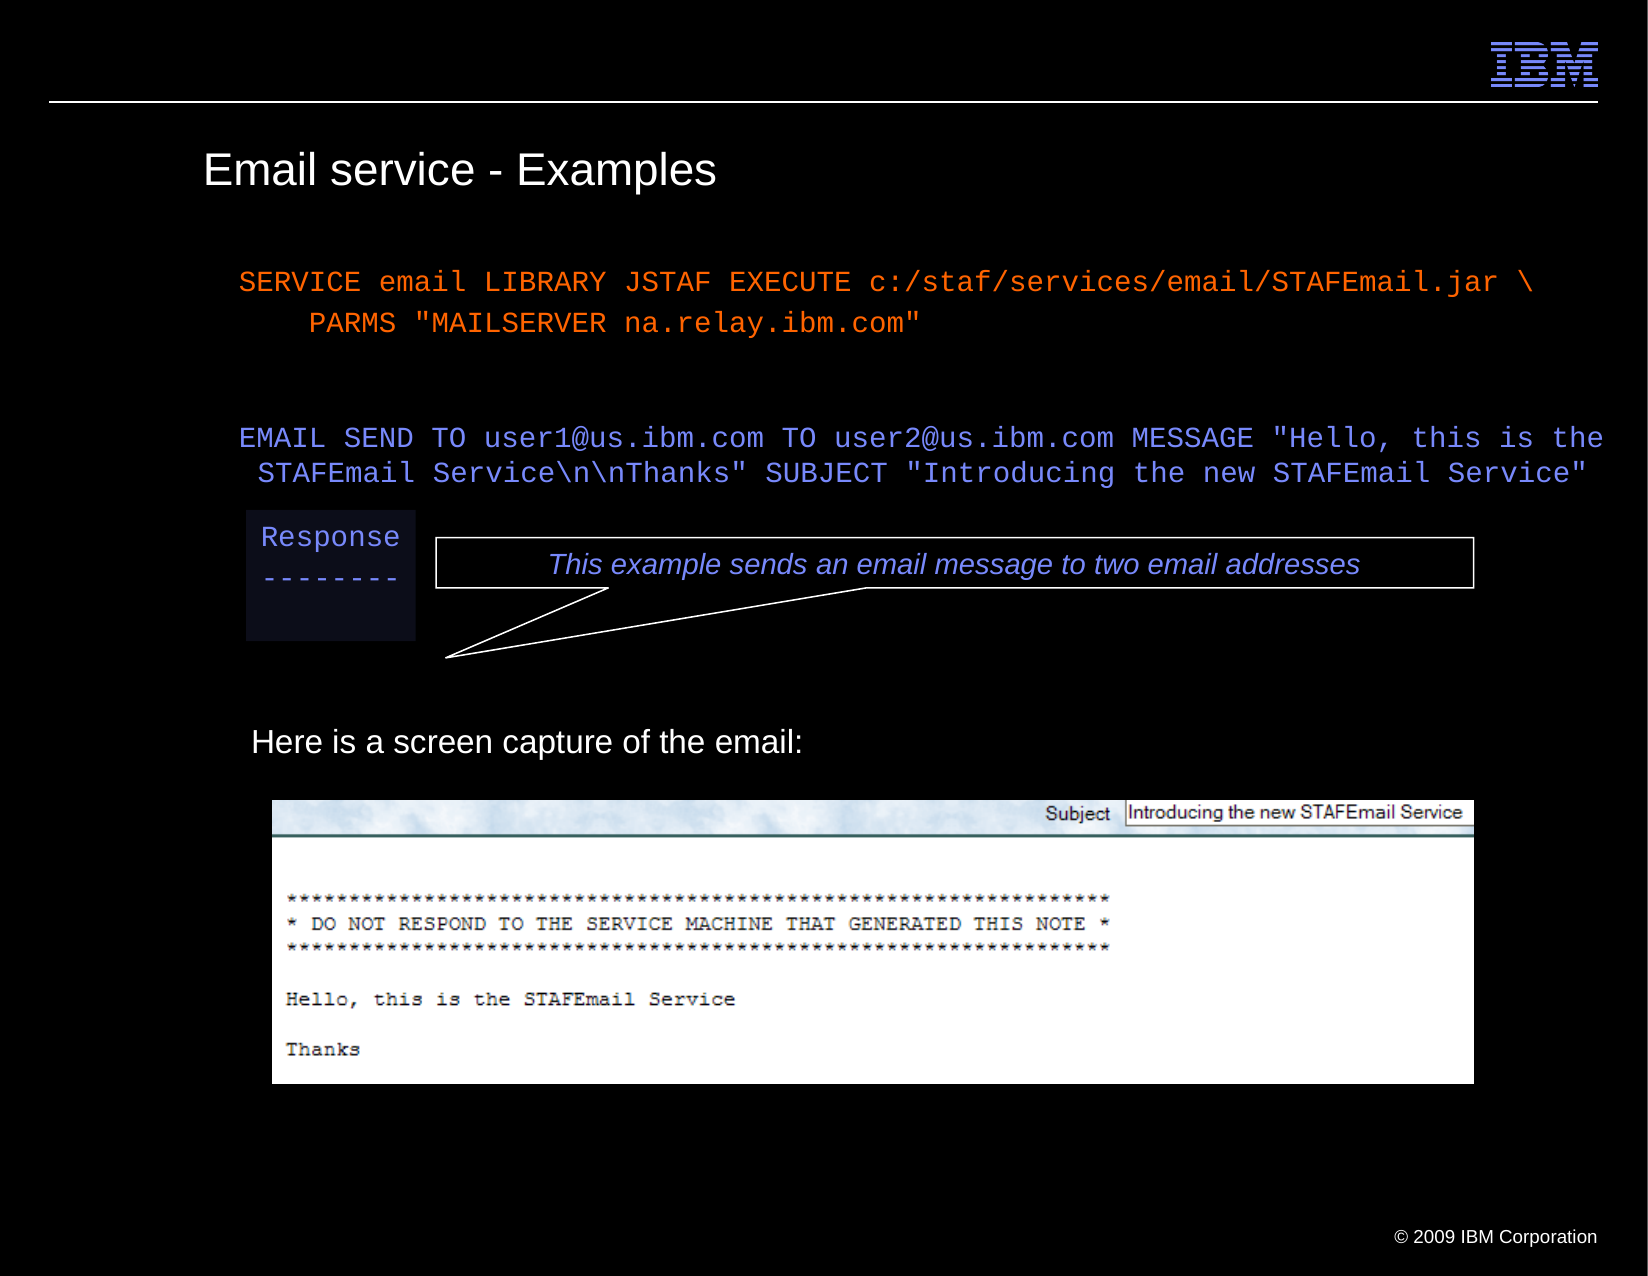

# Email service - Examples
SERVICE email LIBRARY JSTAF EXECUTE c:/staf/services/email/STAFEmail.jar \
 PARMS "MAILSERVER na.relay.ibm.com"
EMAIL SEND TO user1@us.ibm.com TO user2@us.ibm.com MESSAGE "Hello, this is the STAFEmail Service\n\nThanks" SUBJECT "Introducing the new STAFEmail Service"
Response
--------
This example sends an email message to two email addresses
Here is a screen capture of the email: